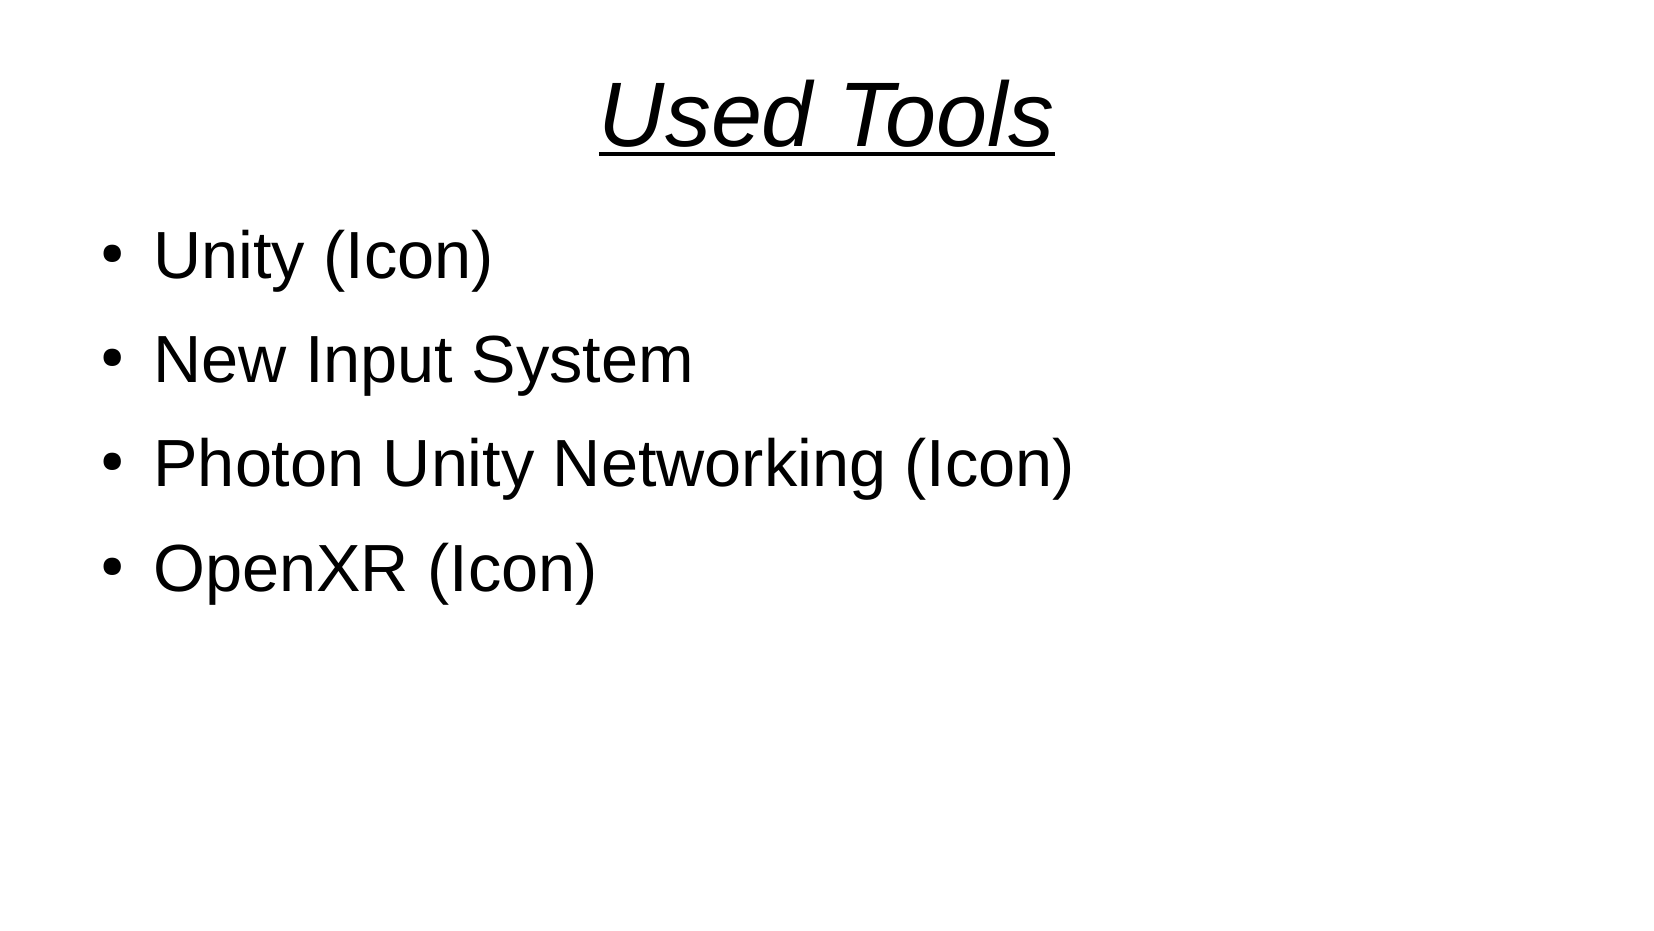

# Used Tools
Unity (Icon)
New Input System
Photon Unity Networking (Icon)
OpenXR (Icon)